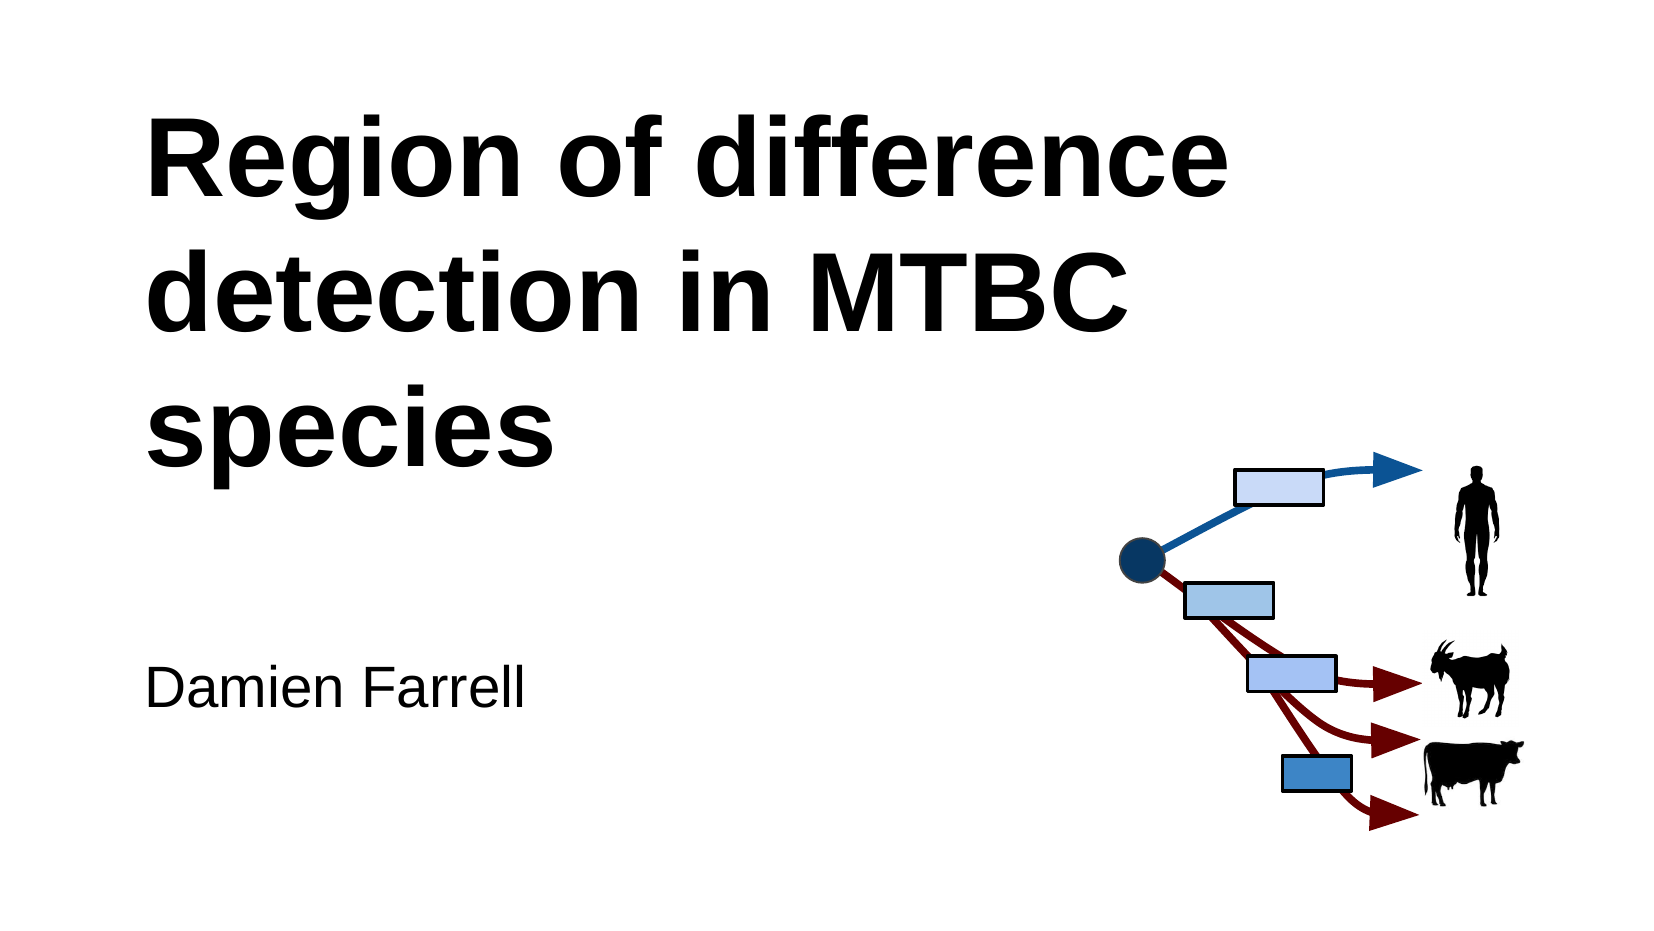

Region of difference detection in MTBC species
Damien Farrell